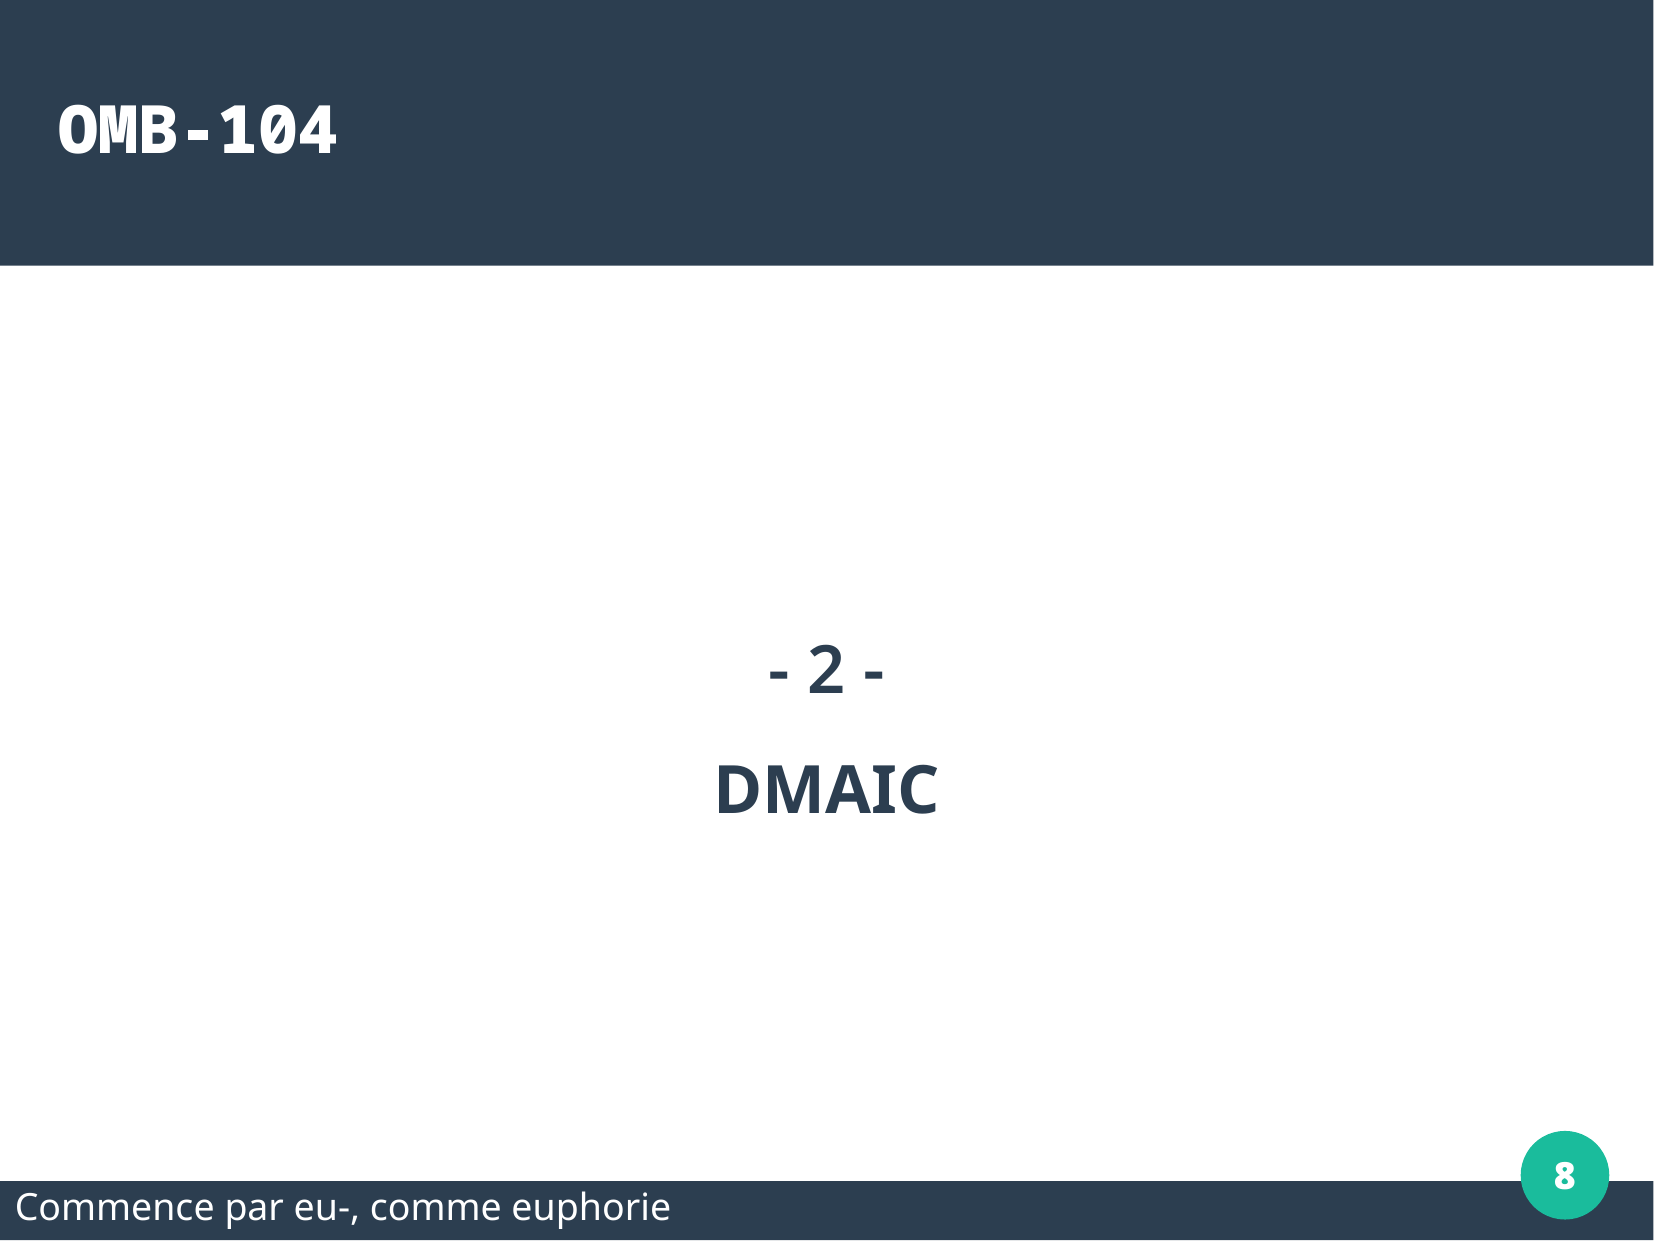

# OMB-104
- 2 -
DMAIC
8
Commence par eu-, comme euphorie